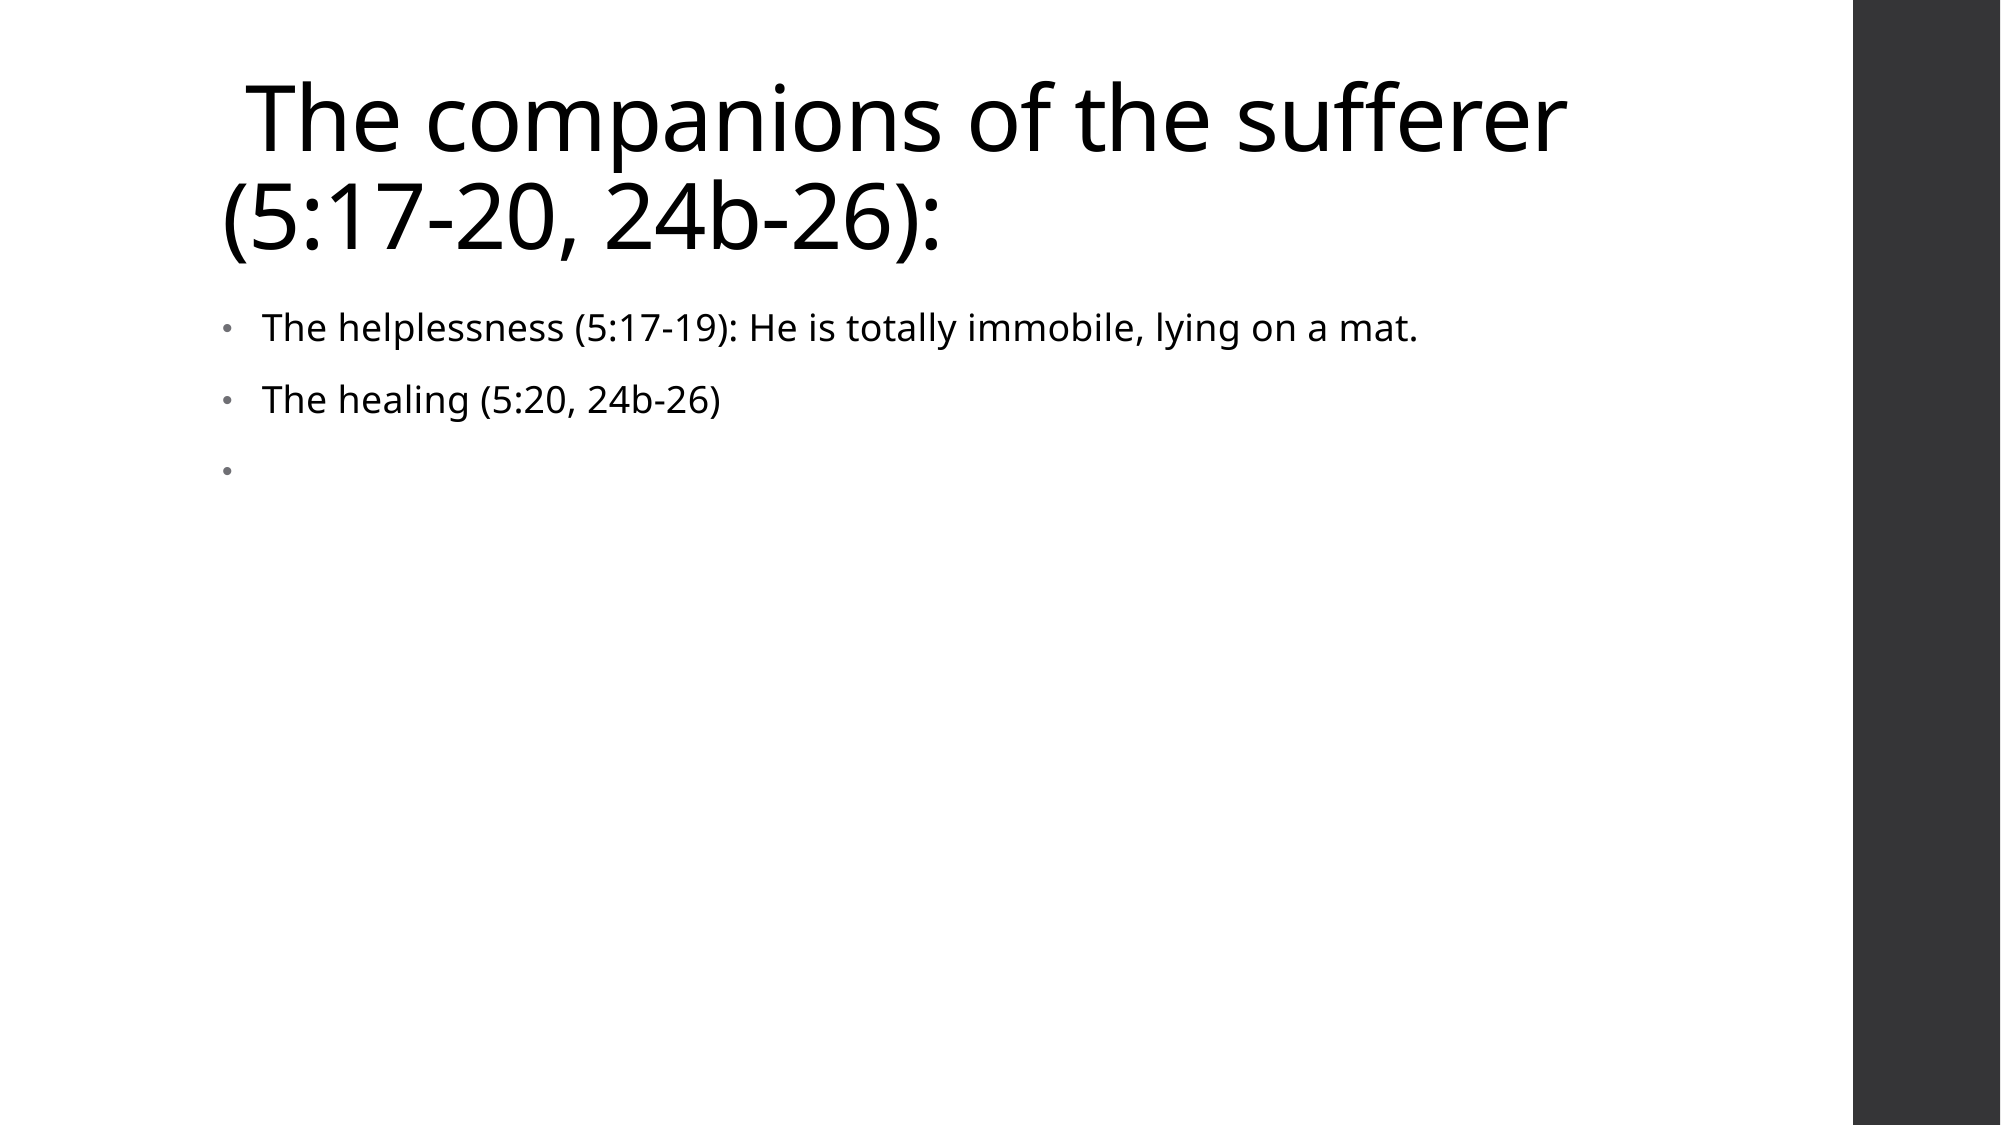

# The companions of the sufferer (5:17-20, 24b-26):
 The helplessness (5:17-19): He is totally immobile, lying on a mat.
 The healing (5:20, 24b-26)